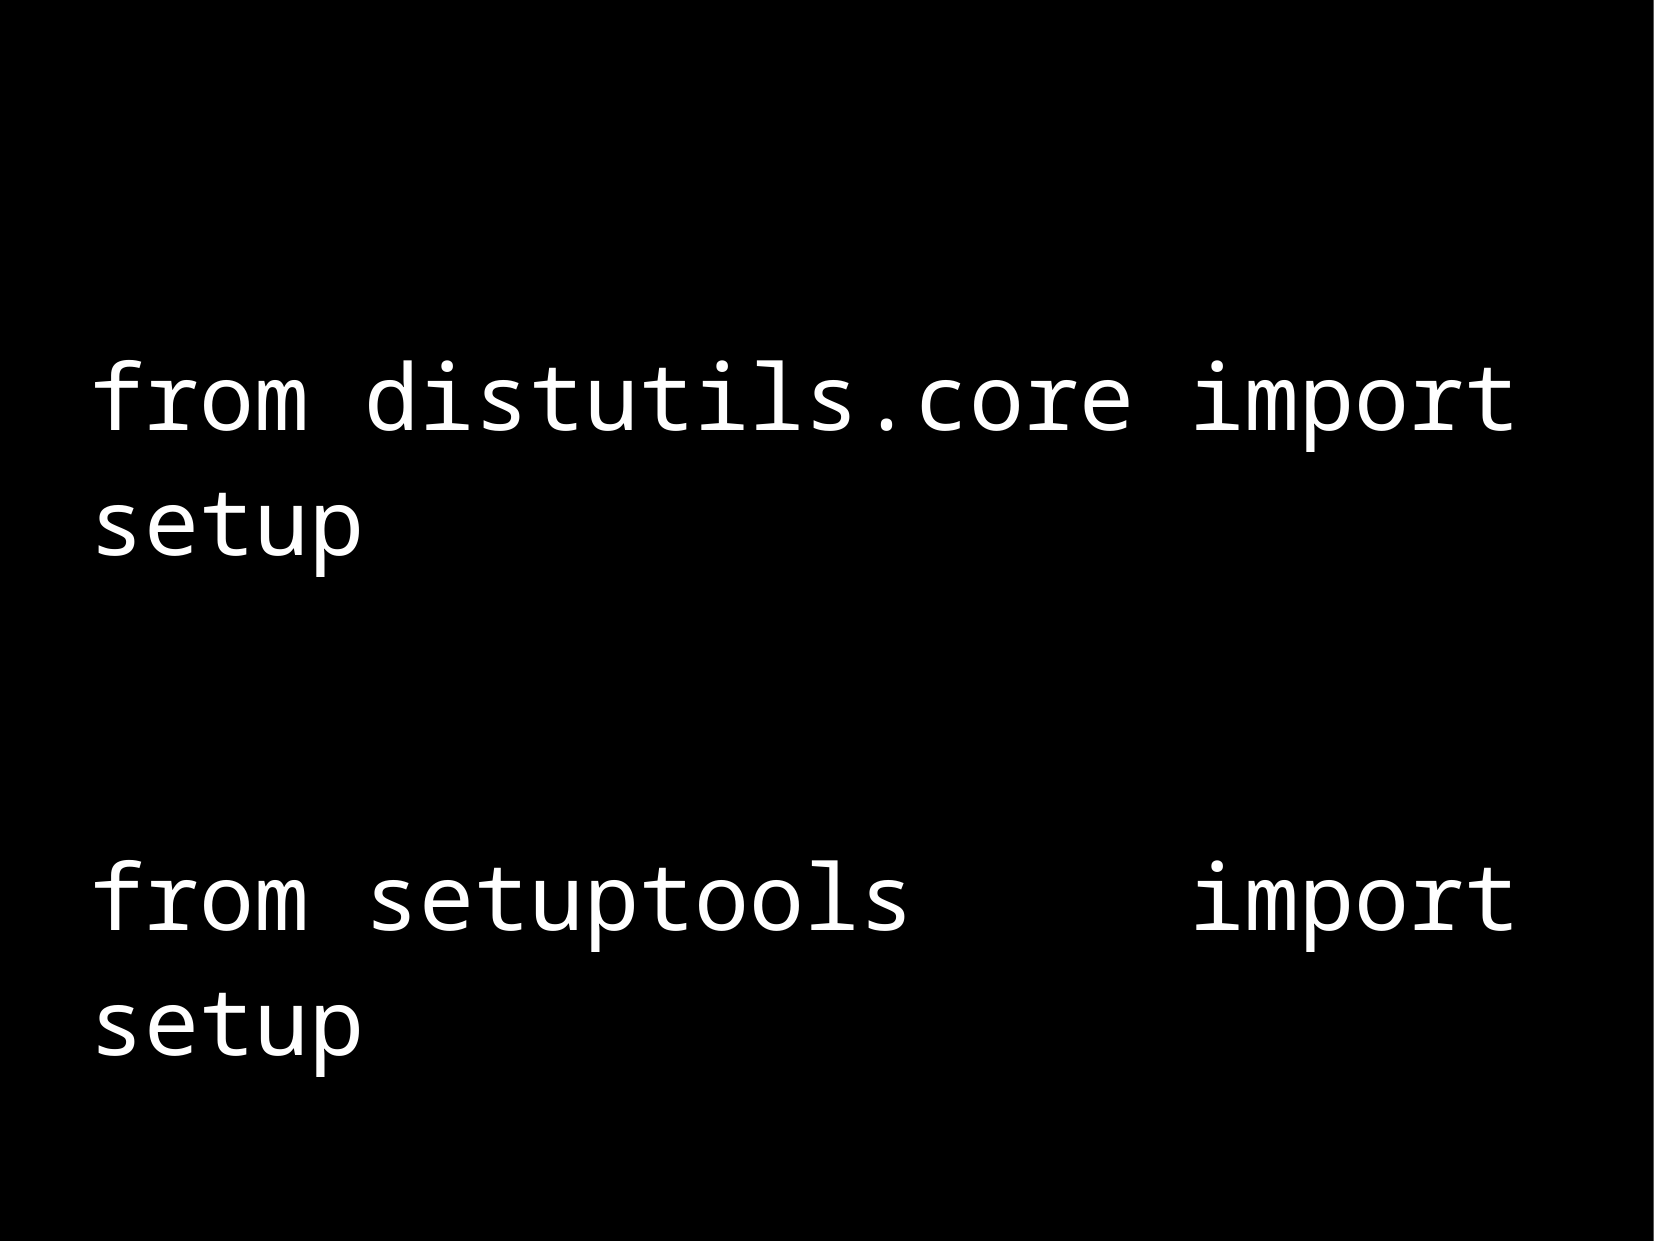

from distutils.core import setup
from setuptools import setup
from distribute import setup